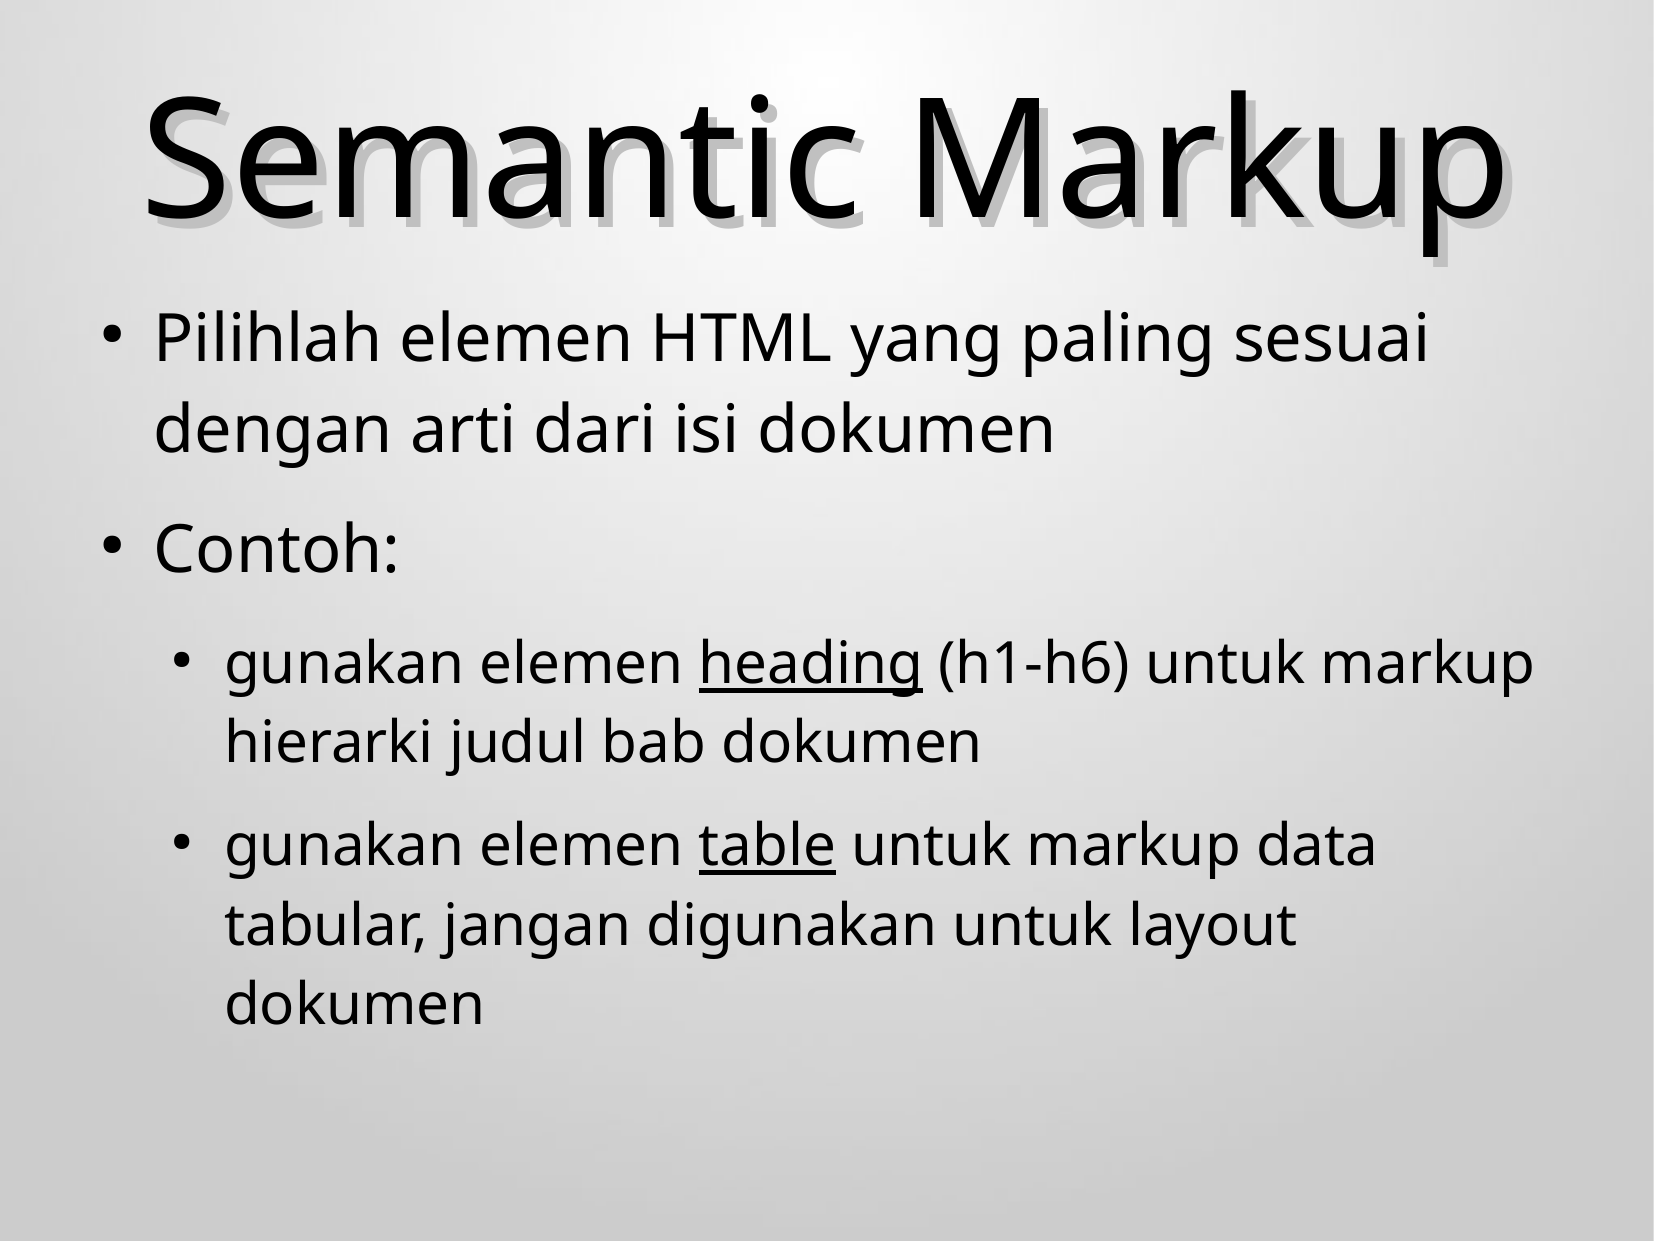

# Semantic Markup
Pilihlah elemen HTML yang paling sesuai dengan arti dari isi dokumen
Contoh:
gunakan elemen heading (h1-h6) untuk markup hierarki judul bab dokumen
gunakan elemen table untuk markup data tabular, jangan digunakan untuk layout dokumen